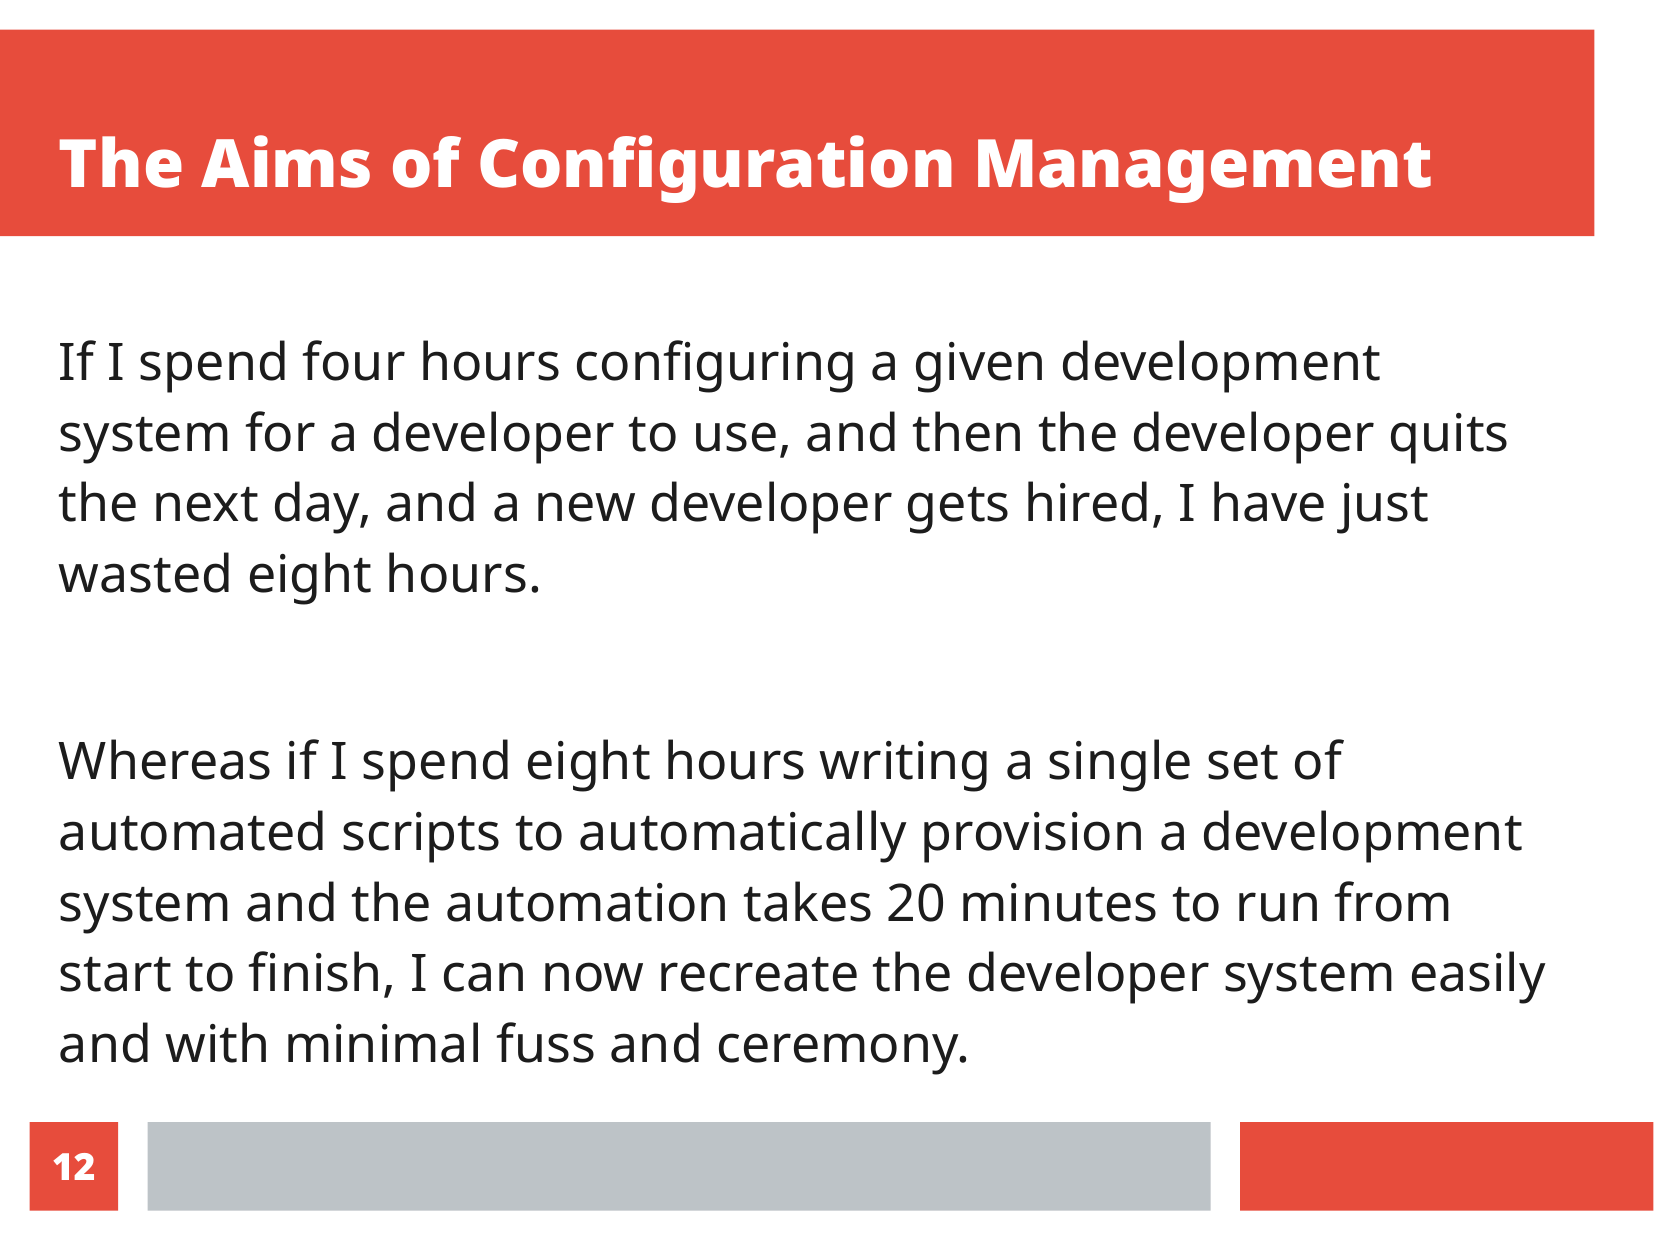

# The Aims of Configuration Management
If I spend four hours configuring a given development system for a developer to use, and then the developer quits the next day, and a new developer gets hired, I have just wasted eight hours.
Whereas if I spend eight hours writing a single set of automated scripts to automatically provision a development system and the automation takes 20 minutes to run from start to finish, I can now recreate the developer system easily and with minimal fuss and ceremony.
12